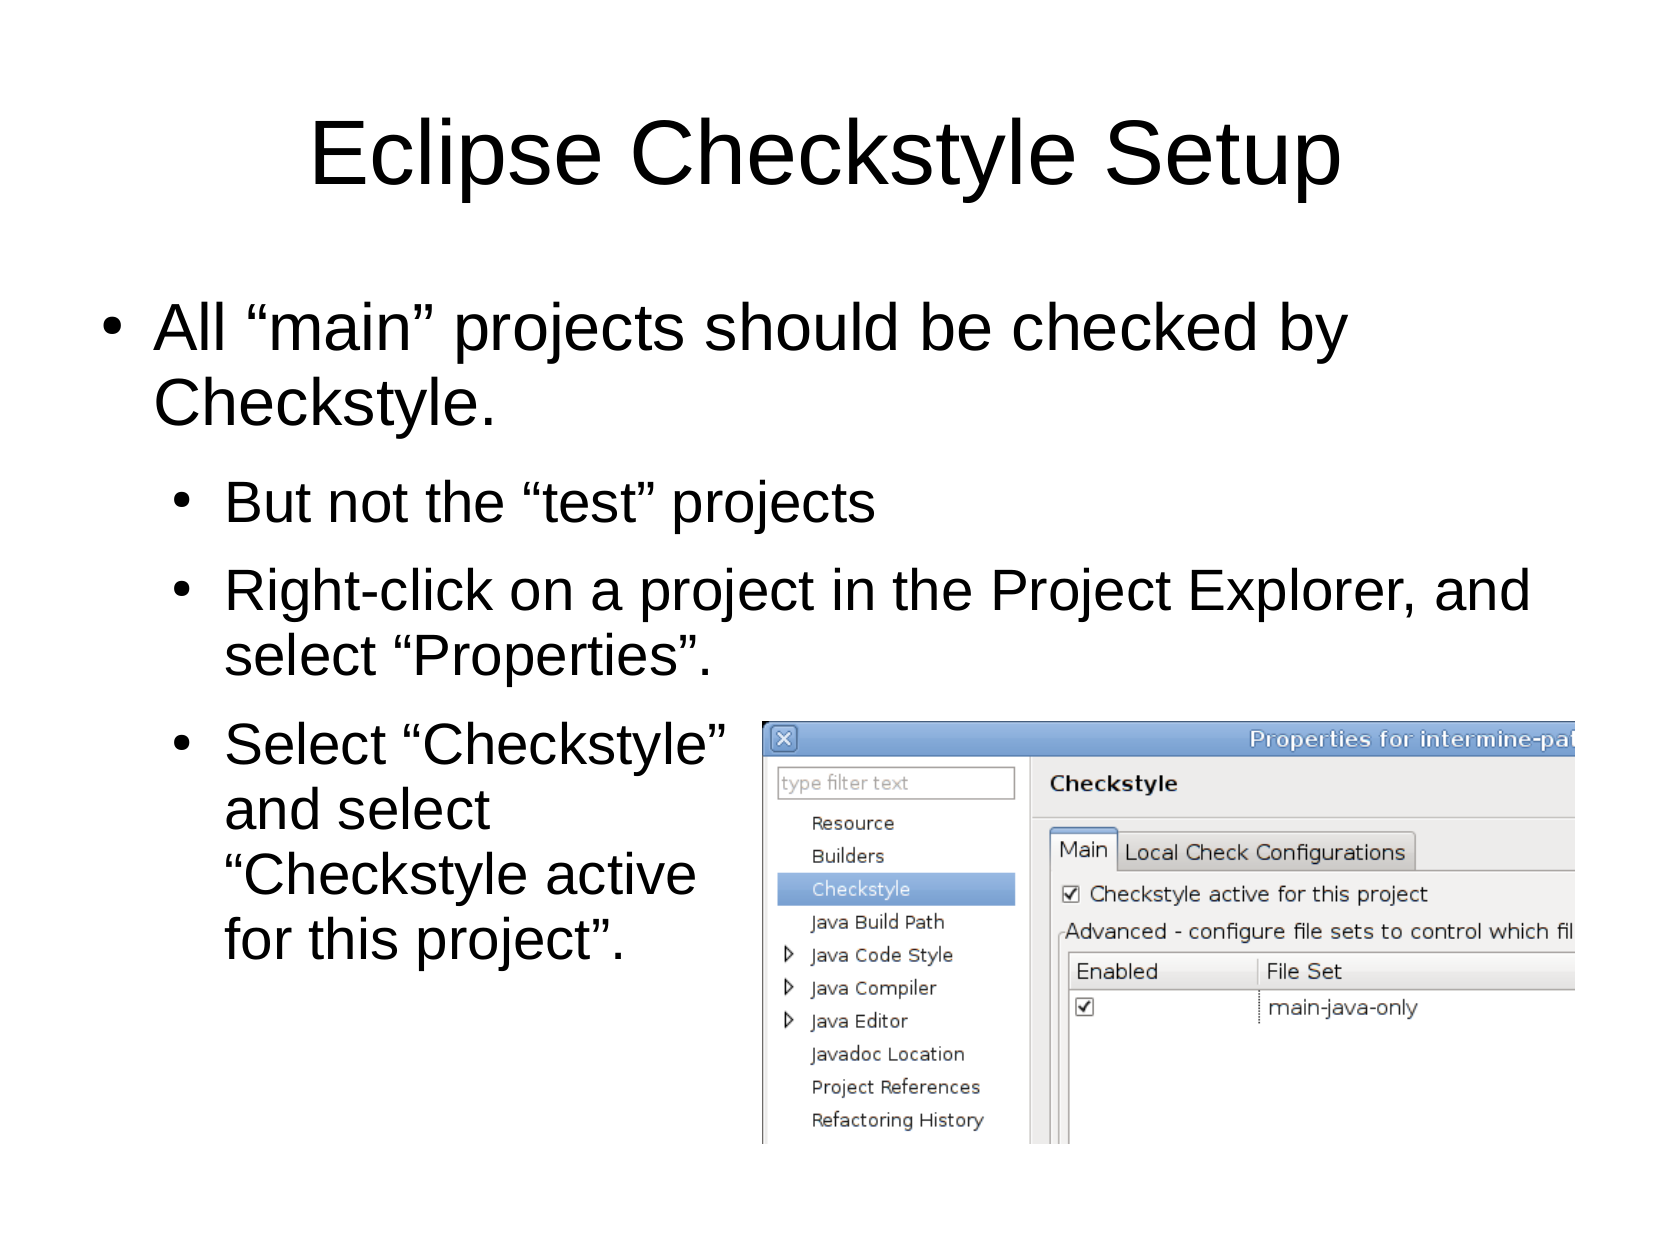

# Eclipse Checkstyle Setup
All “main” projects should be checked by Checkstyle.
But not the “test” projects
Right-click on a project in the Project Explorer, and select “Properties”.
Select “Checkstyle”
and select
“Checkstyle active
for this project”.